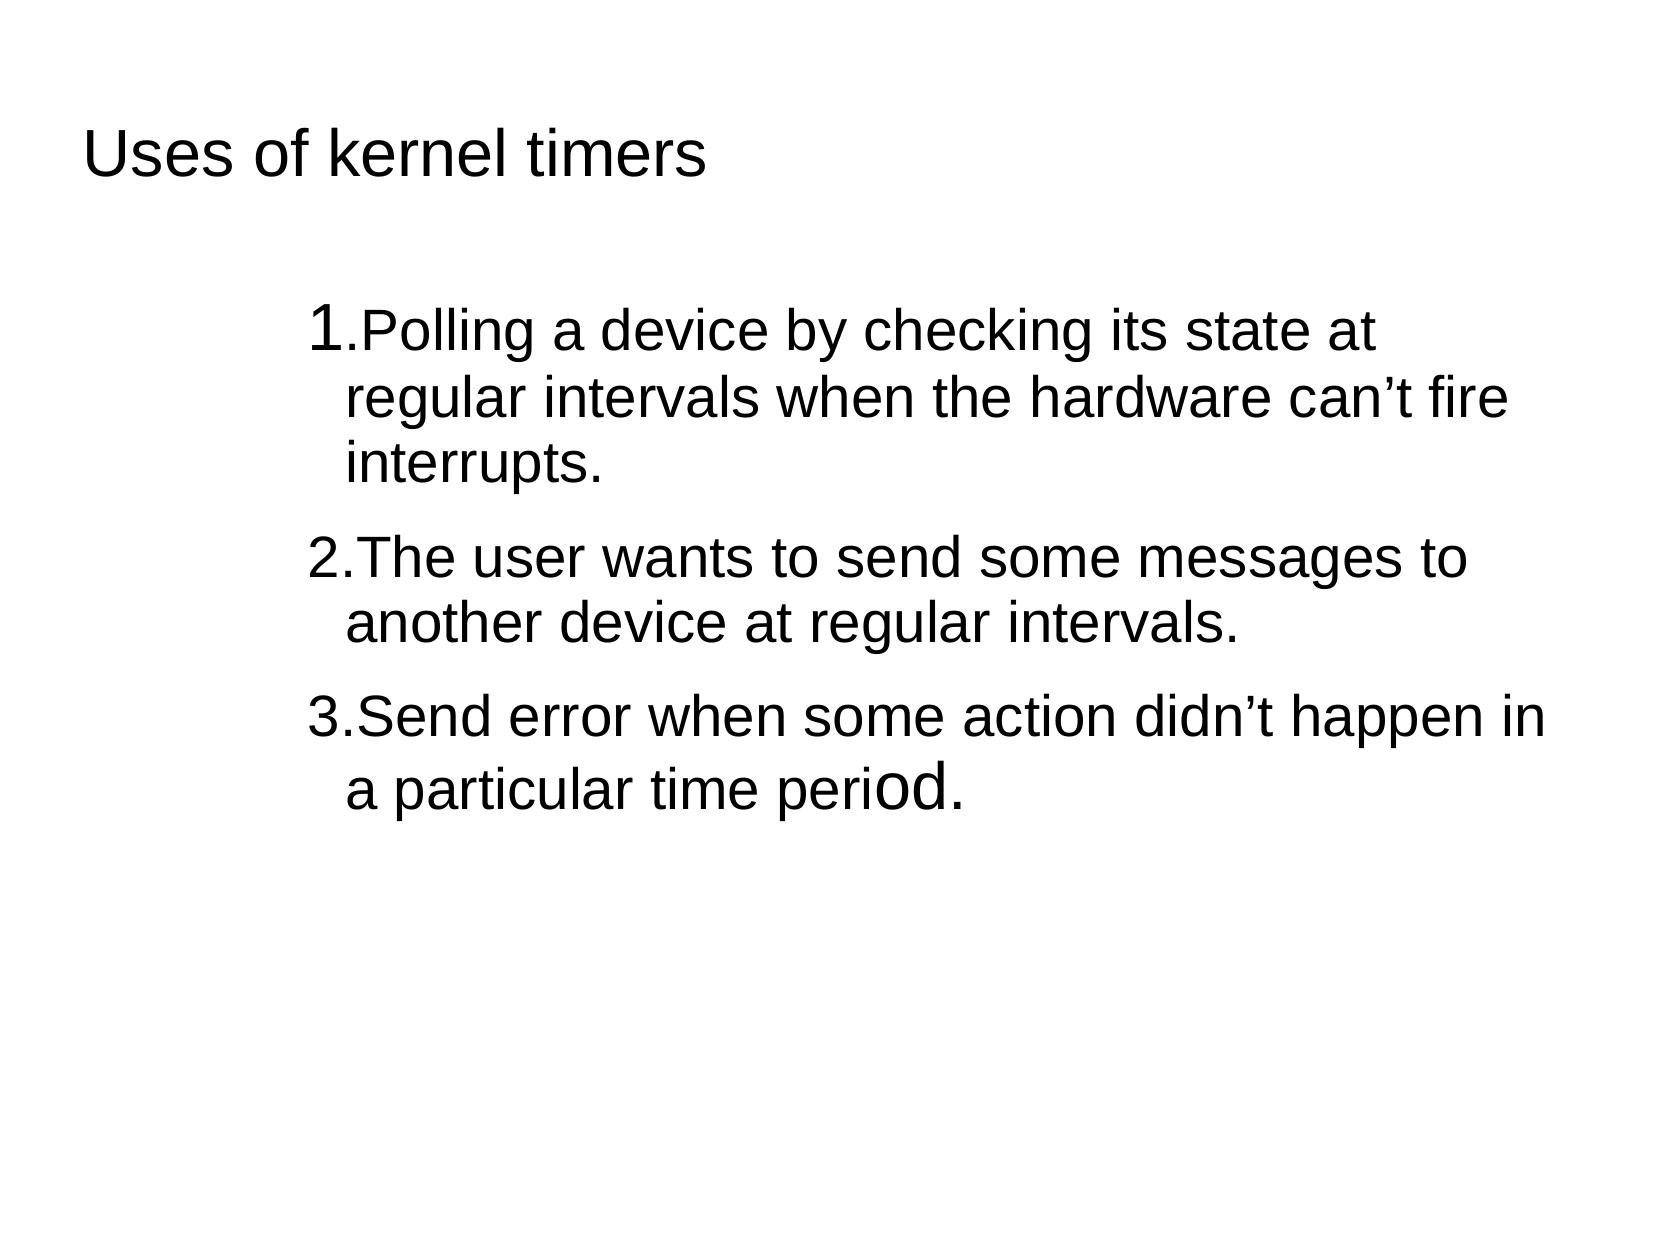

# Uses of kernel timers
1.Polling a device by checking its state at regular intervals when the hardware can’t fire interrupts.
2.The user wants to send some messages to another device at regular intervals.
3.Send error when some action didn’t happen in a particular time period.